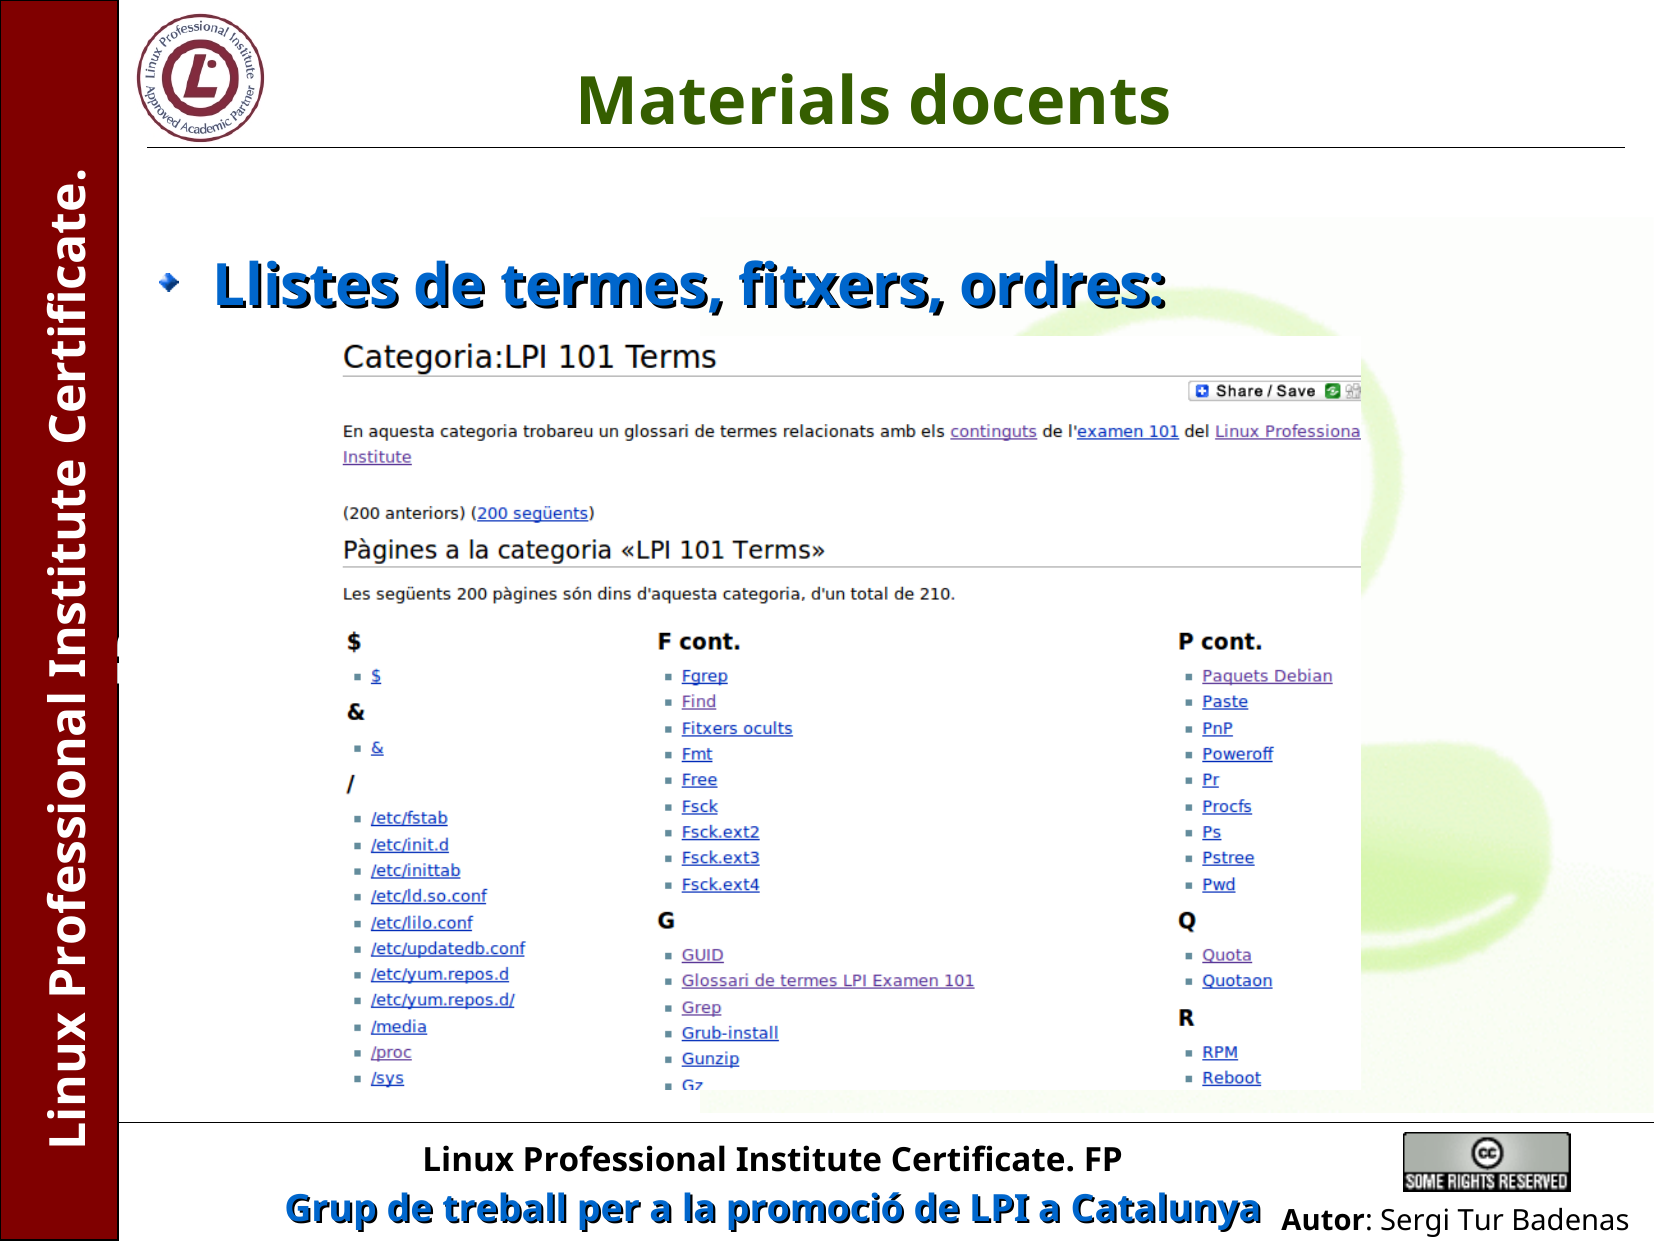

# Materials docents
Llistes de termes, fitxers, ordres: